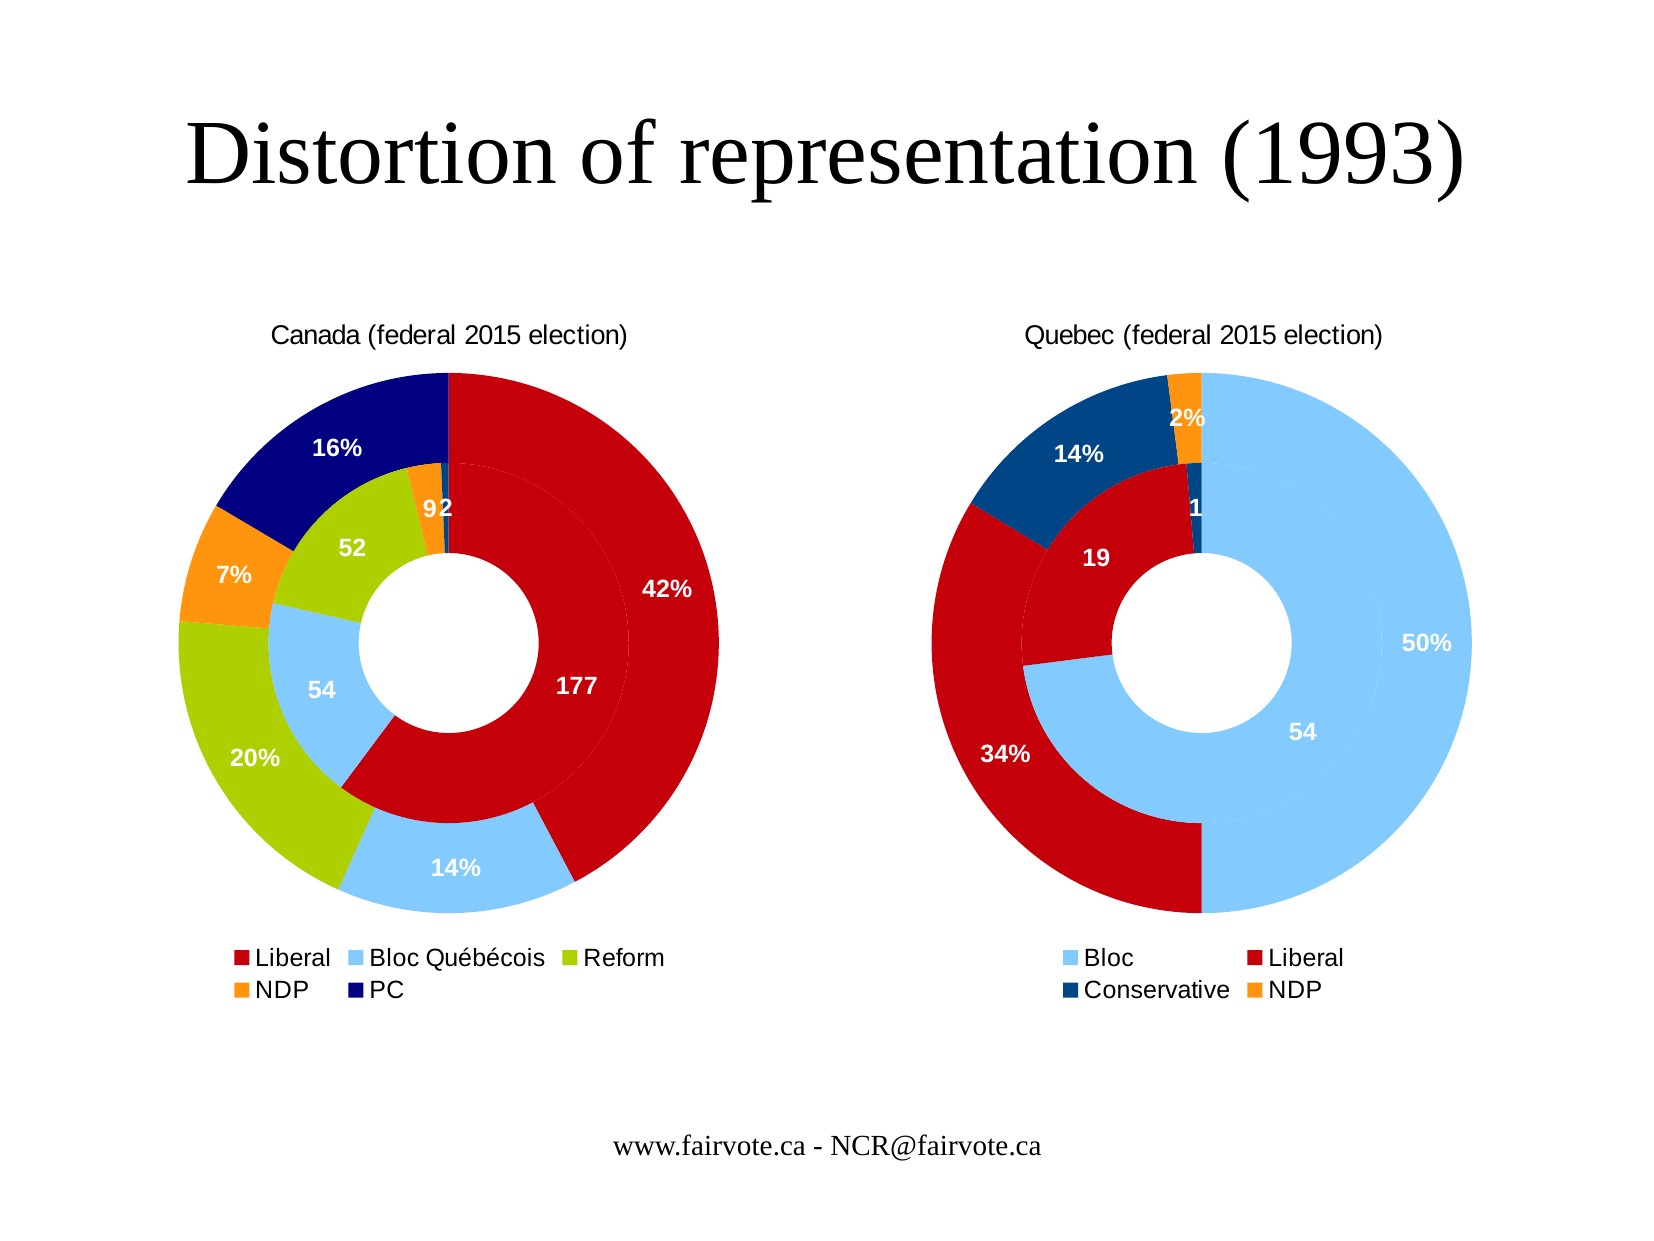

# Distortion of representation (1993)
### Chart: Canada (federal 2015 election)
| Category | % des votes | Sièges |
|---|---|---|
| Liberal | 41.0 | 177.0 |
| Bloc Québécois | 14.0 | 54.0 |
| Reform | 19.0 | 52.0 |
| NDP | 7.0 | 9.0 |
| PC | 16.0 | 2.0 |
### Chart: Quebec (federal 2015 election)
| Category | % des votes | Sièges |
|---|---|---|
| Bloc | 49.0 | 54.0 |
| Liberal | 33.0 | 19.0 |
| Conservative | 14.0 | 1.0 |
| NDP | 2.0 | 0.0 |www.fairvote.ca - NCR@fairvote.ca